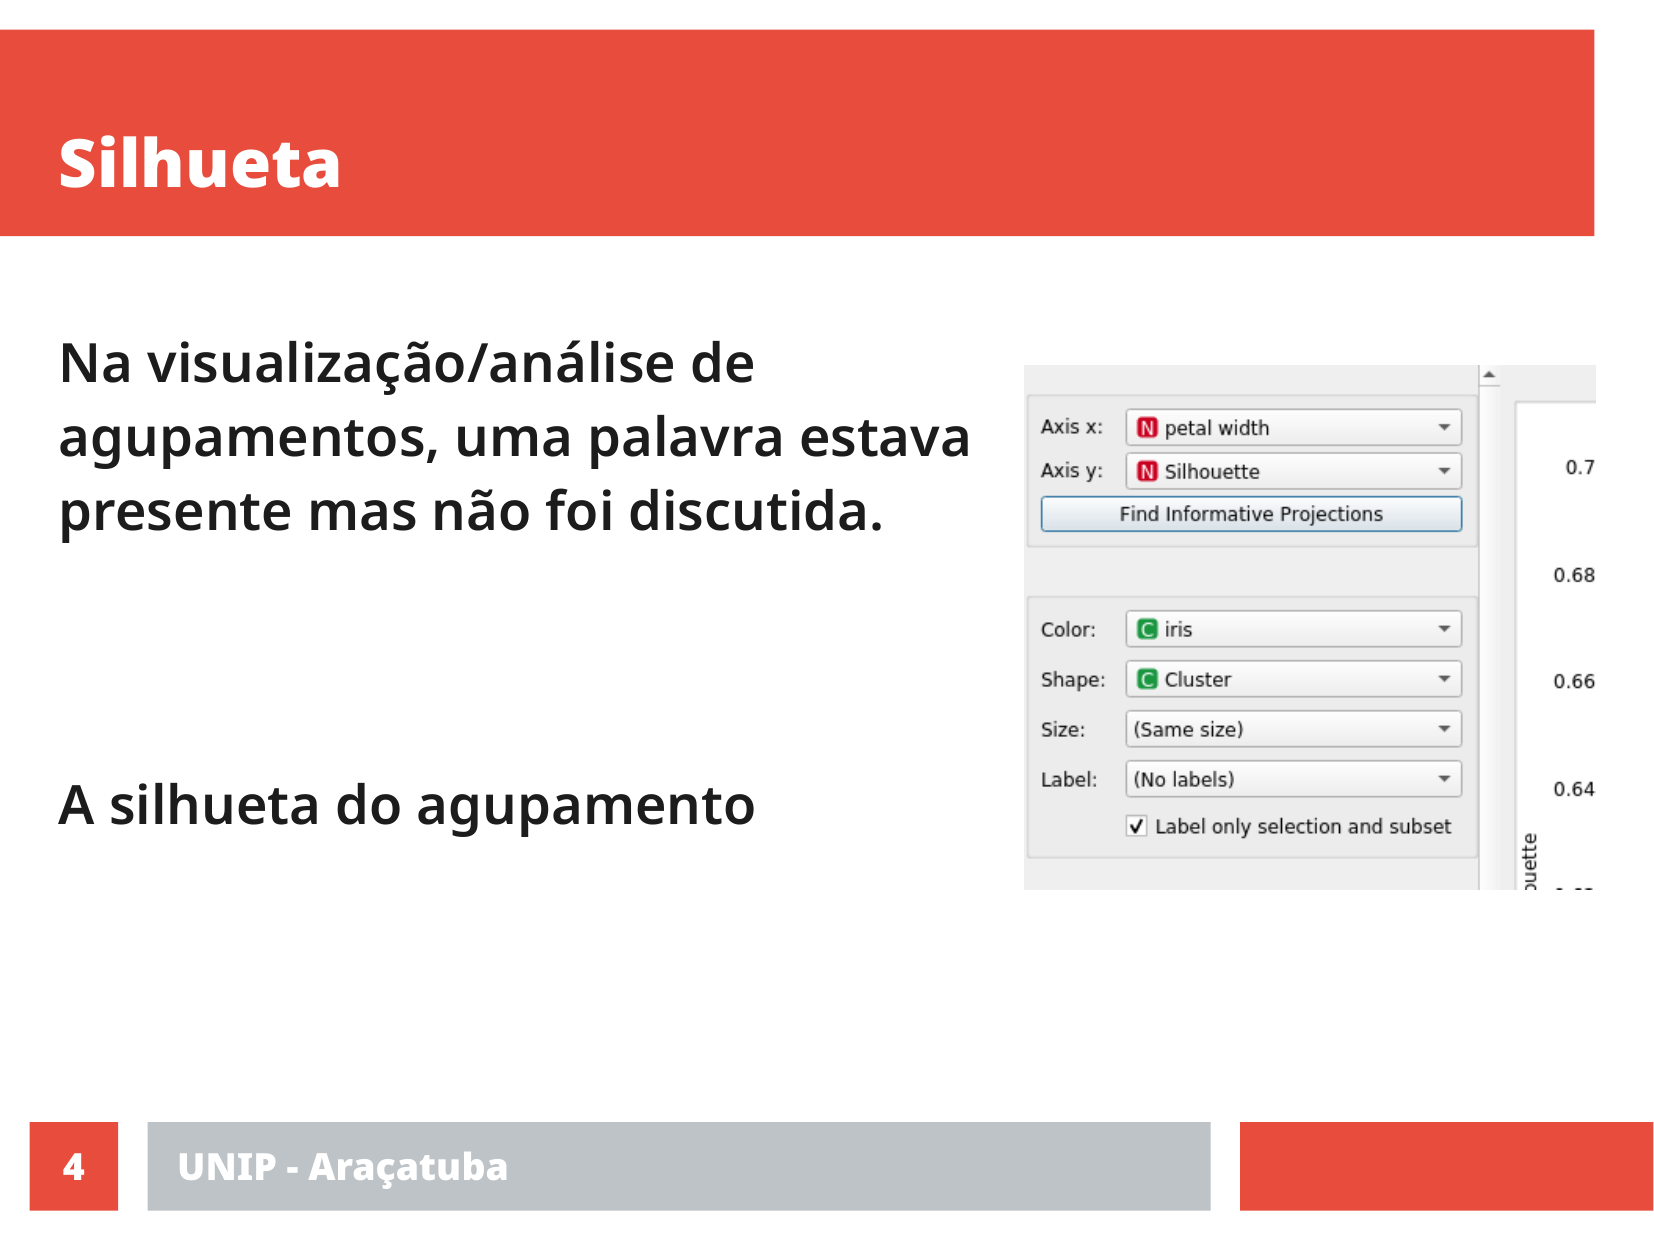

# Silhueta
Na visualização/análise de agupamentos, uma palavra estava presente mas não foi discutida.
A silhueta do agupamento
4
UNIP - Araçatuba